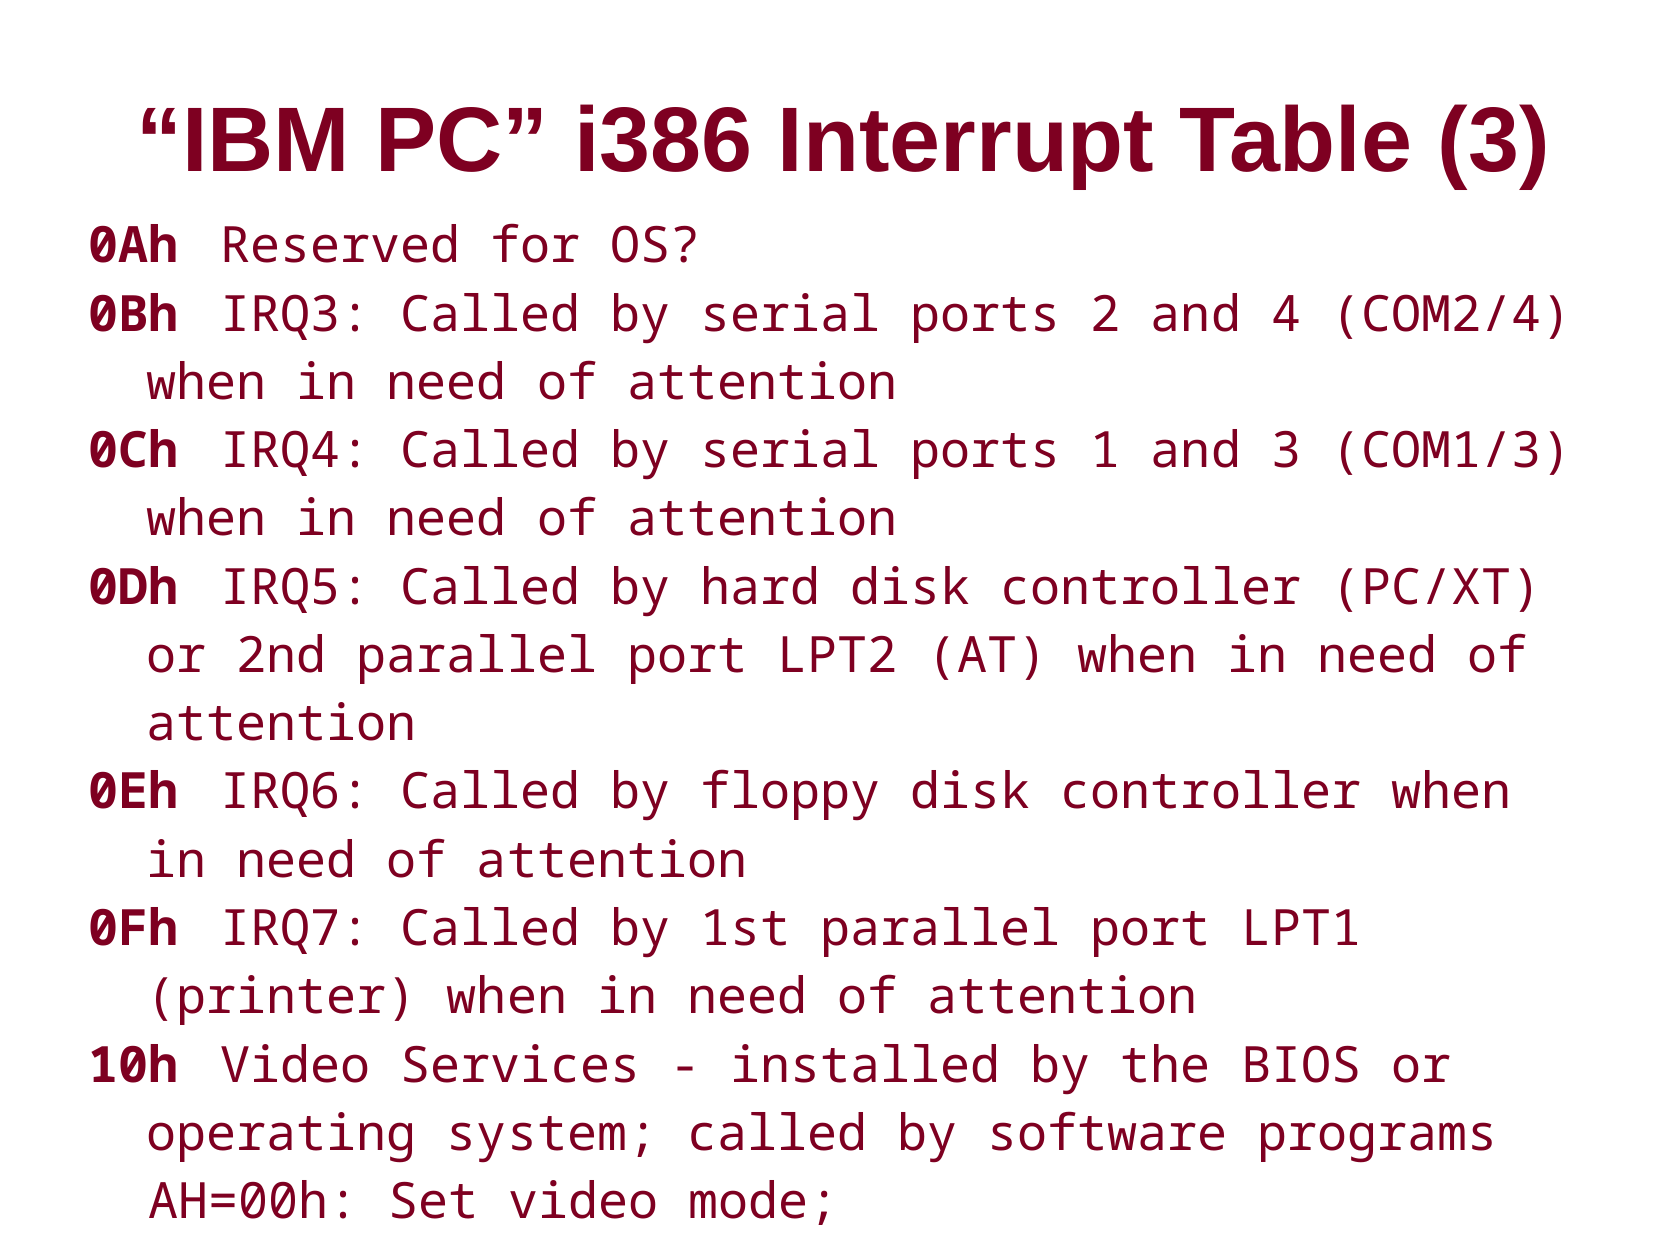

# “IBM PC” i386 Interrupt Table (3)
0Ah	Reserved for OS?
0Bh	IRQ3: Called by serial ports 2 and 4 (COM2/4) when in need of attention
0Ch	IRQ4: Called by serial ports 1 and 3 (COM1/3) when in need of attention
0Dh	IRQ5: Called by hard disk controller (PC/XT) or 2nd parallel port LPT2 (AT) when in need of attention
0Eh	IRQ6: Called by floppy disk controller when in need of attention
0Fh	IRQ7: Called by 1st parallel port LPT1 (printer) when in need of attention
10h	Video Services - installed by the BIOS or operating system; called by software programs
 AH=00h: Set video mode;
 AH=01h: Set Cursor shape
Etc.